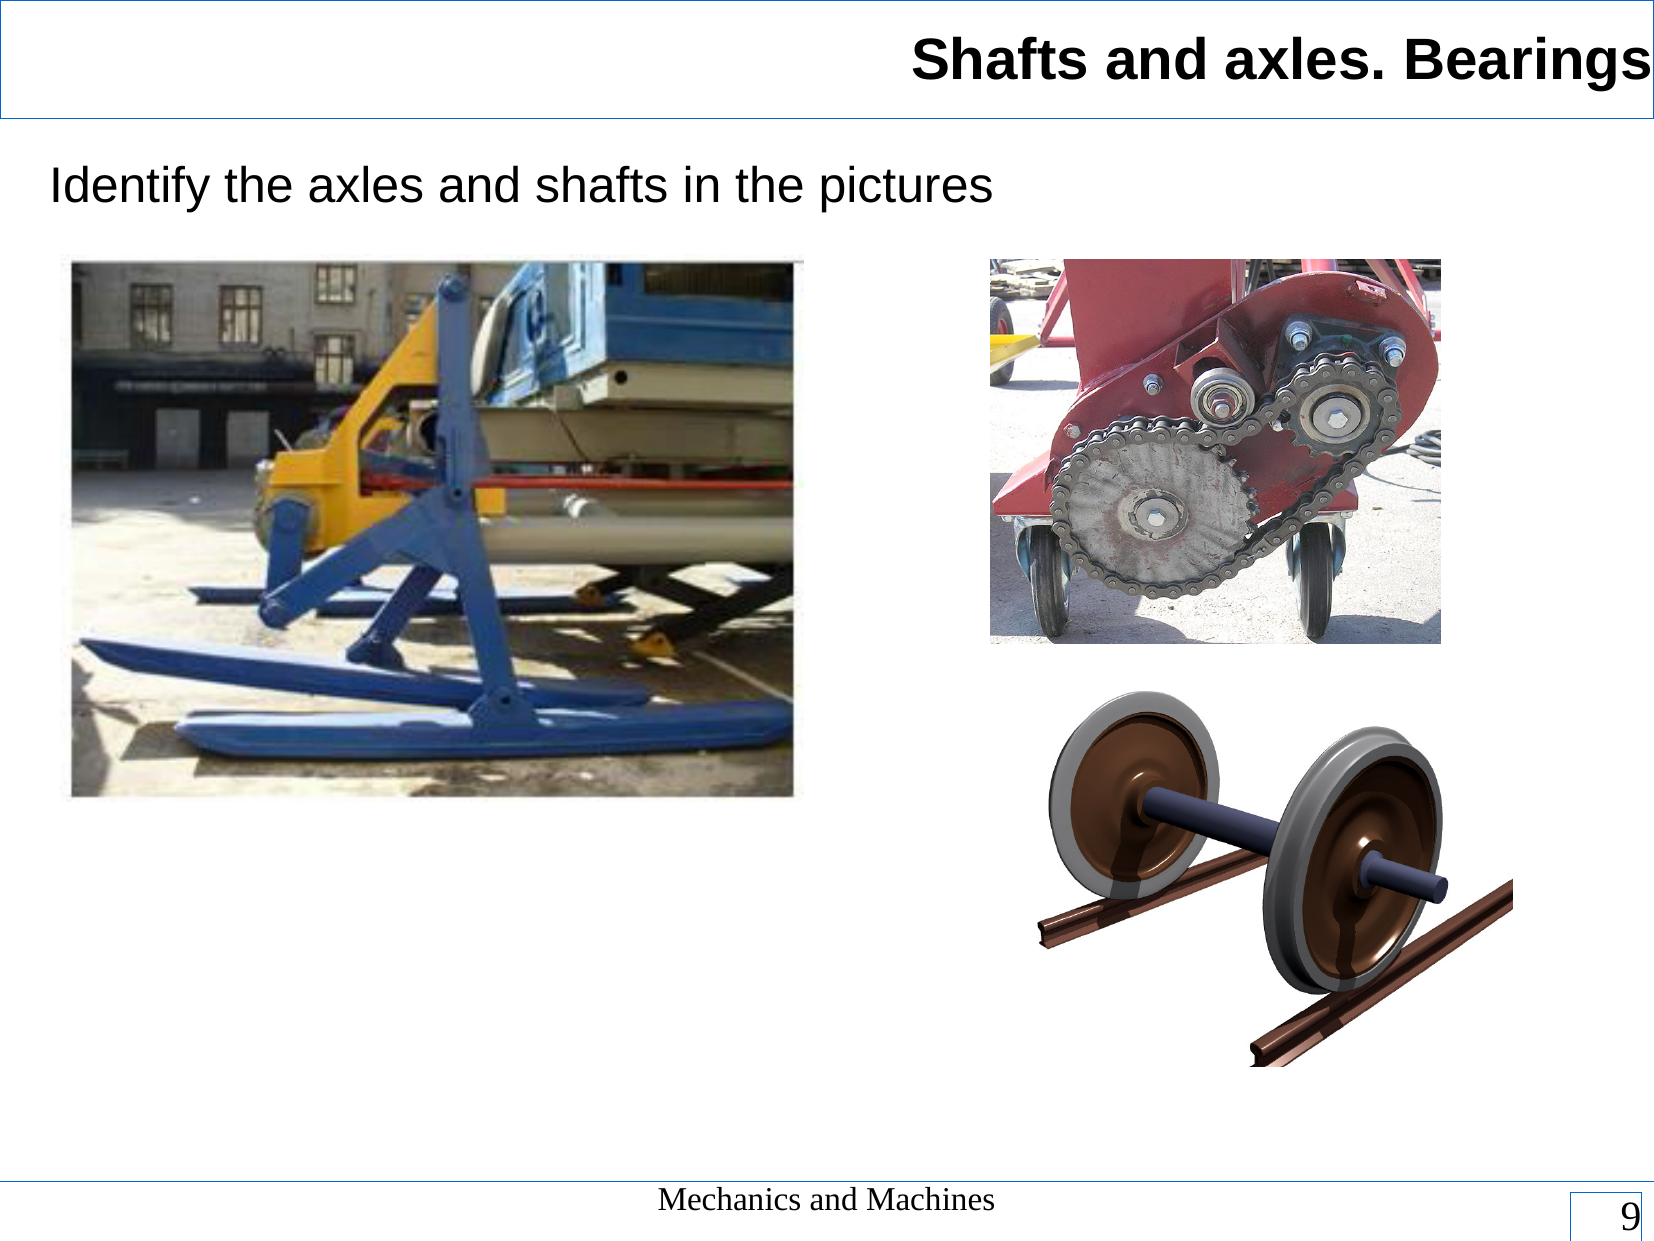

# Shafts and axles. Bearings
Identify the axles and shafts in the pictures
Mechanics and Machines
9